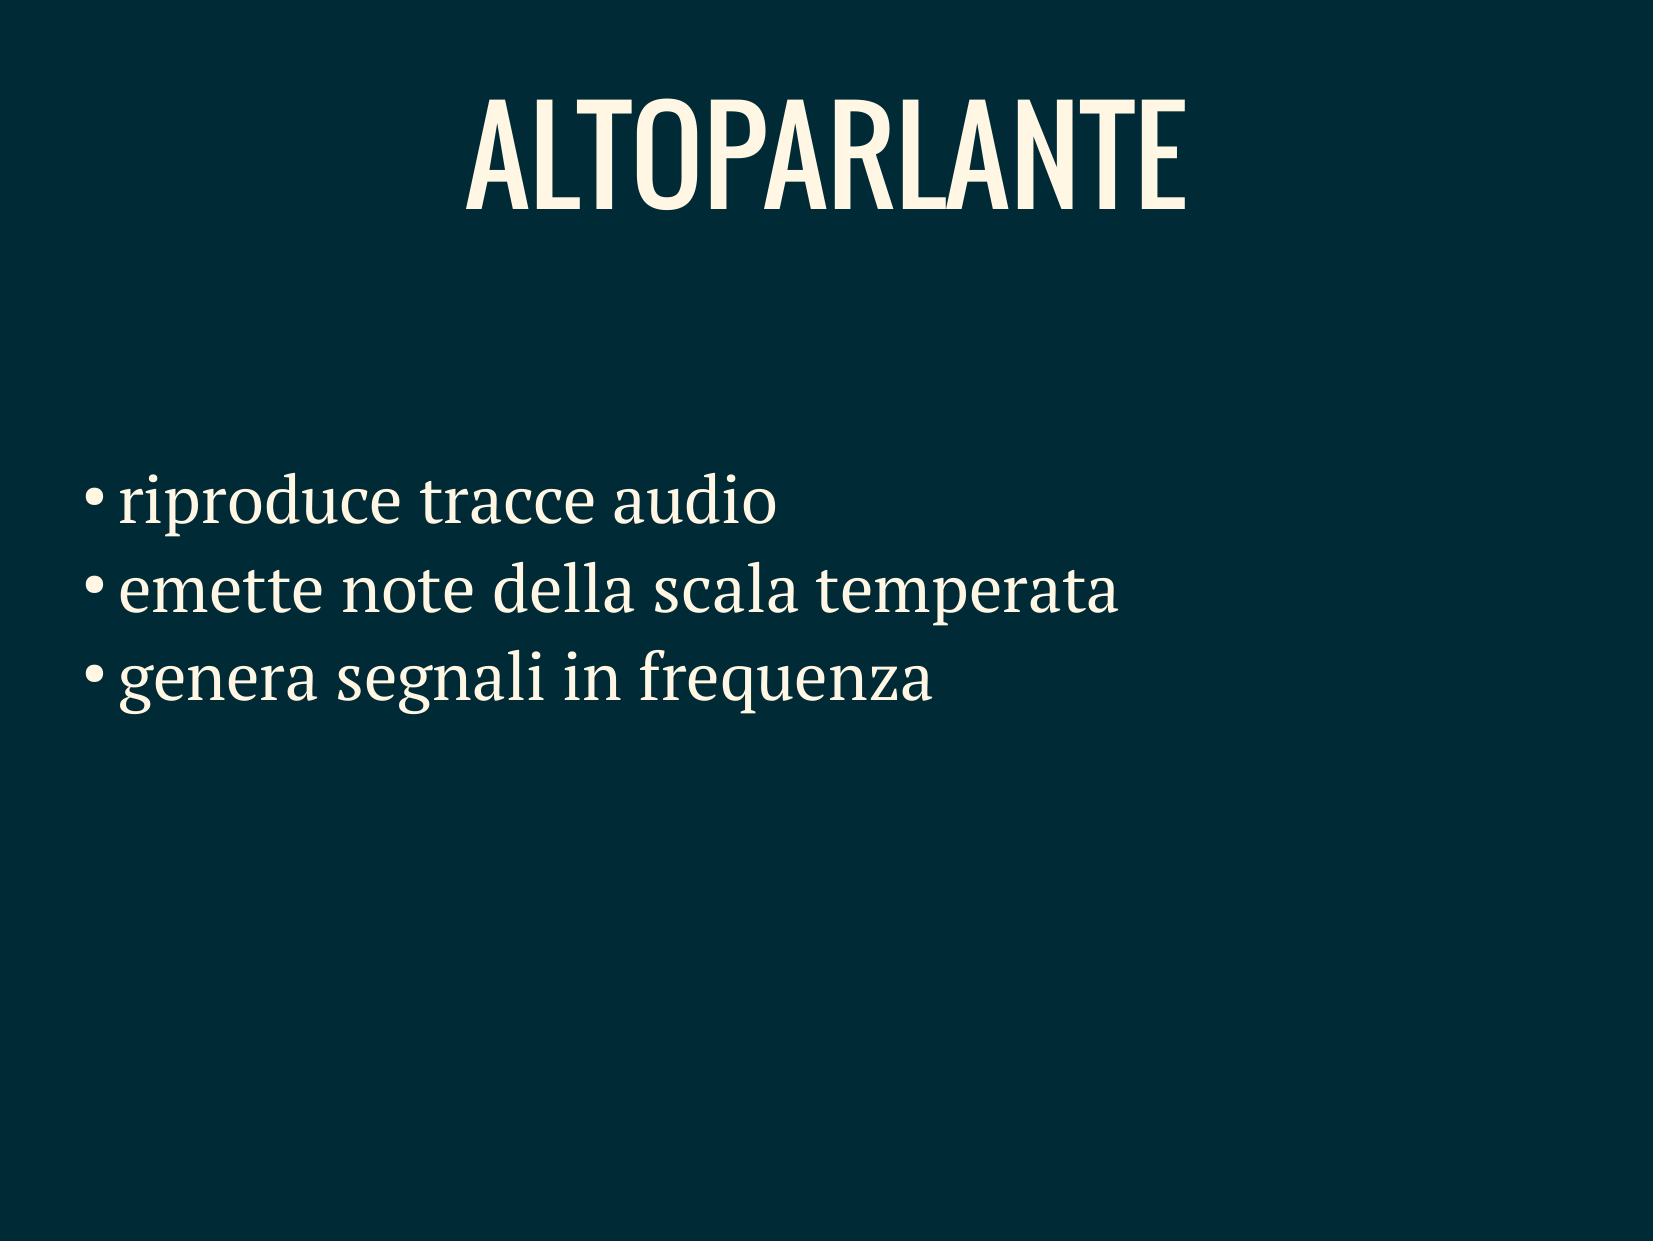

# ALTOPARLANTE
riproduce tracce audio
emette note della scala temperata
genera segnali in frequenza